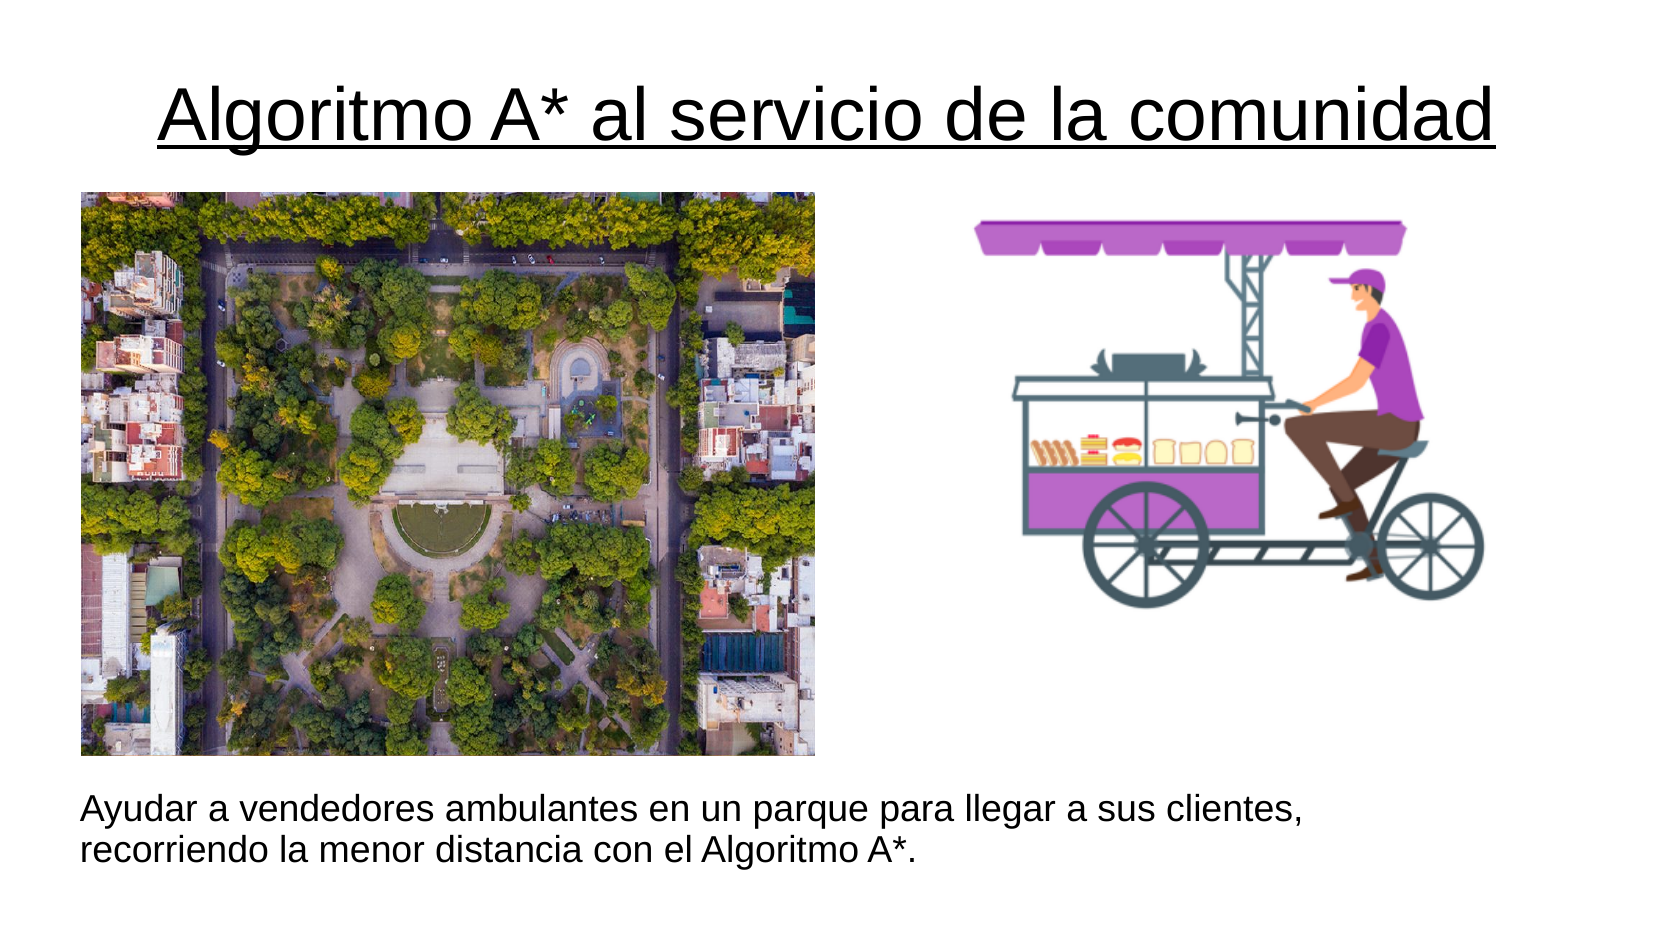

# Algoritmo A* al servicio de la comunidad
Ayudar a vendedores ambulantes en un parque para llegar a sus clientes, recorriendo la menor distancia con el Algoritmo A*.